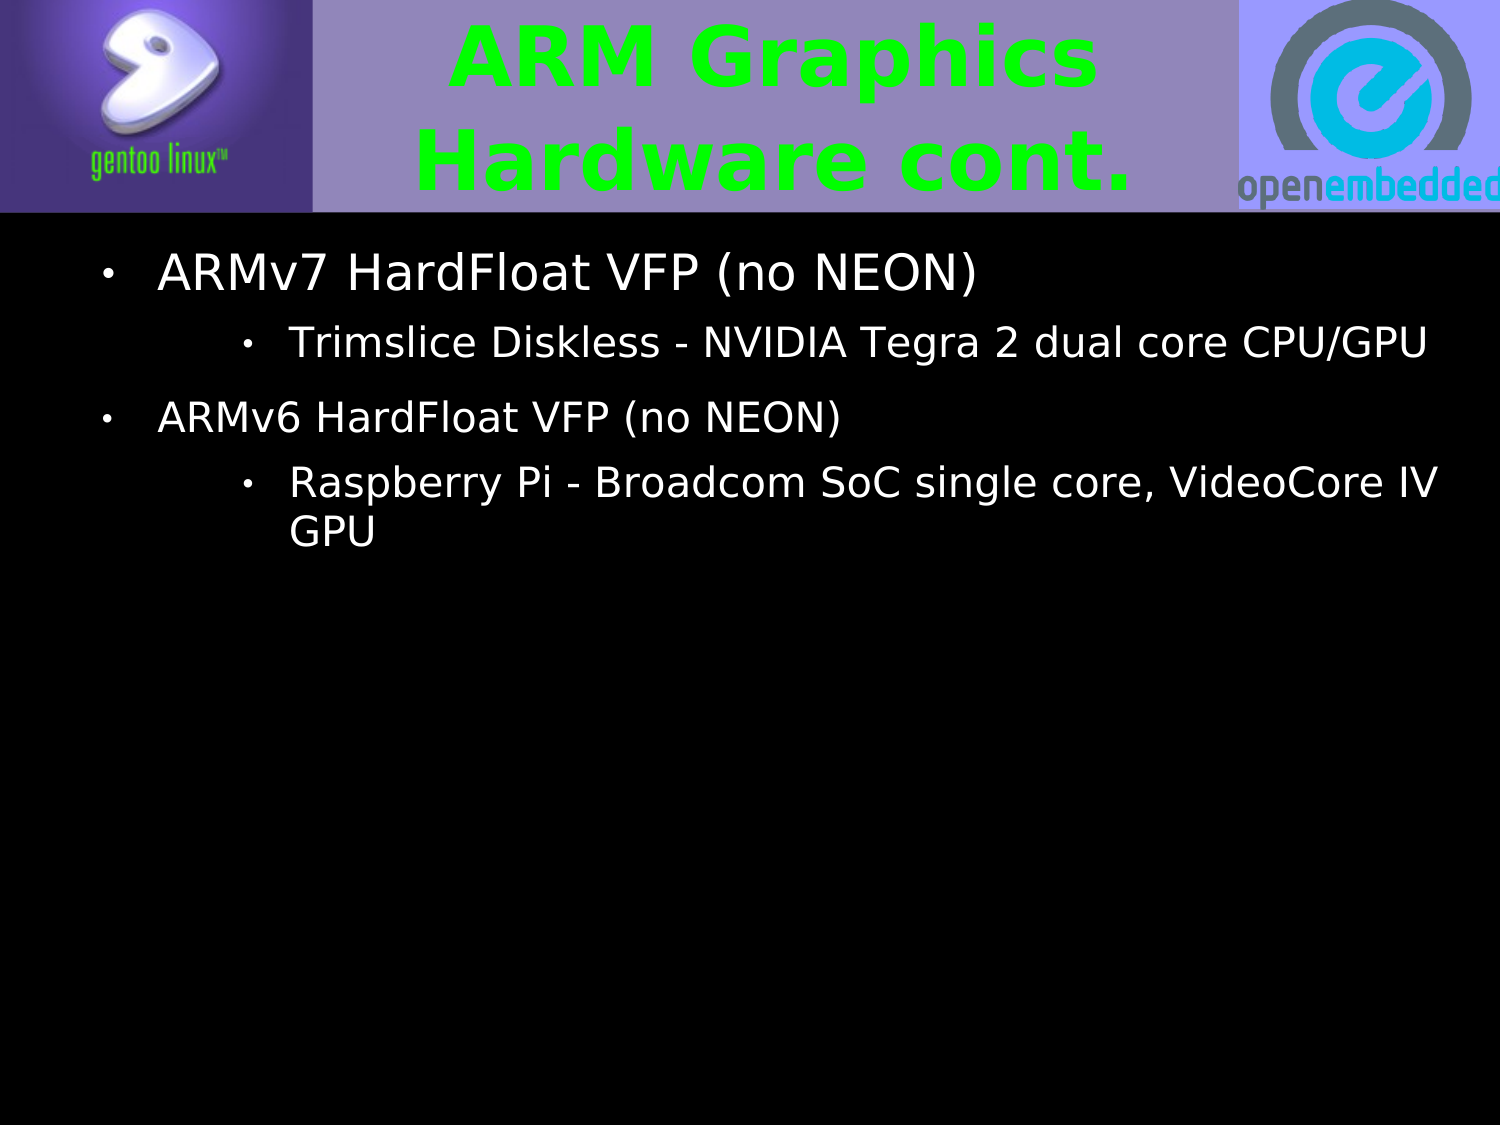

# ARM Graphics Hardware cont.
ARMv7 HardFloat VFP (no NEON)
Trimslice Diskless - NVIDIA Tegra 2 dual core CPU/GPU
ARMv6 HardFloat VFP (no NEON)
Raspberry Pi - Broadcom SoC single core, VideoCore IV GPU